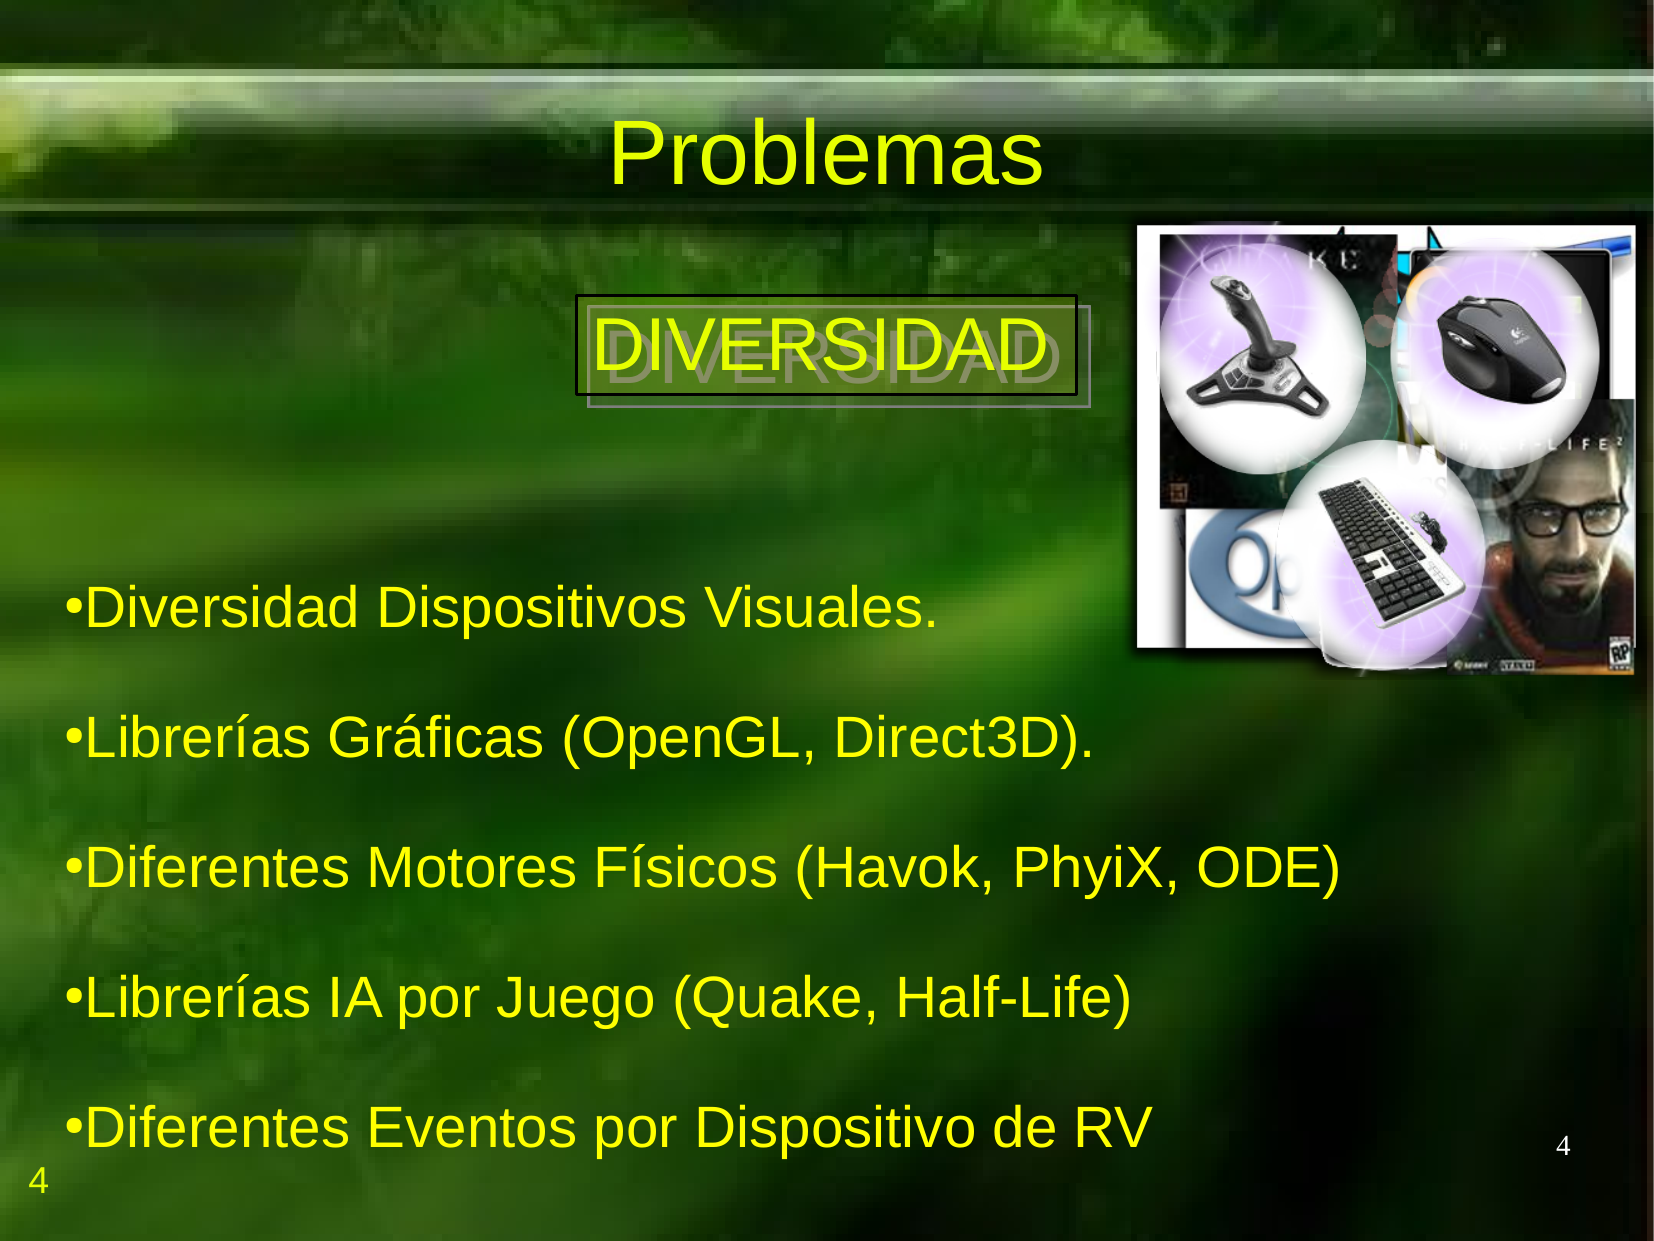

# Problemas
DIVERSIDAD
Diversidad Dispositivos Visuales.
Librerías Gráficas (OpenGL, Direct3D).
Diferentes Motores Físicos (Havok, PhyiX, ODE)
Librerías IA por Juego (Quake, Half-Life)
Diferentes Eventos por Dispositivo de RV
4